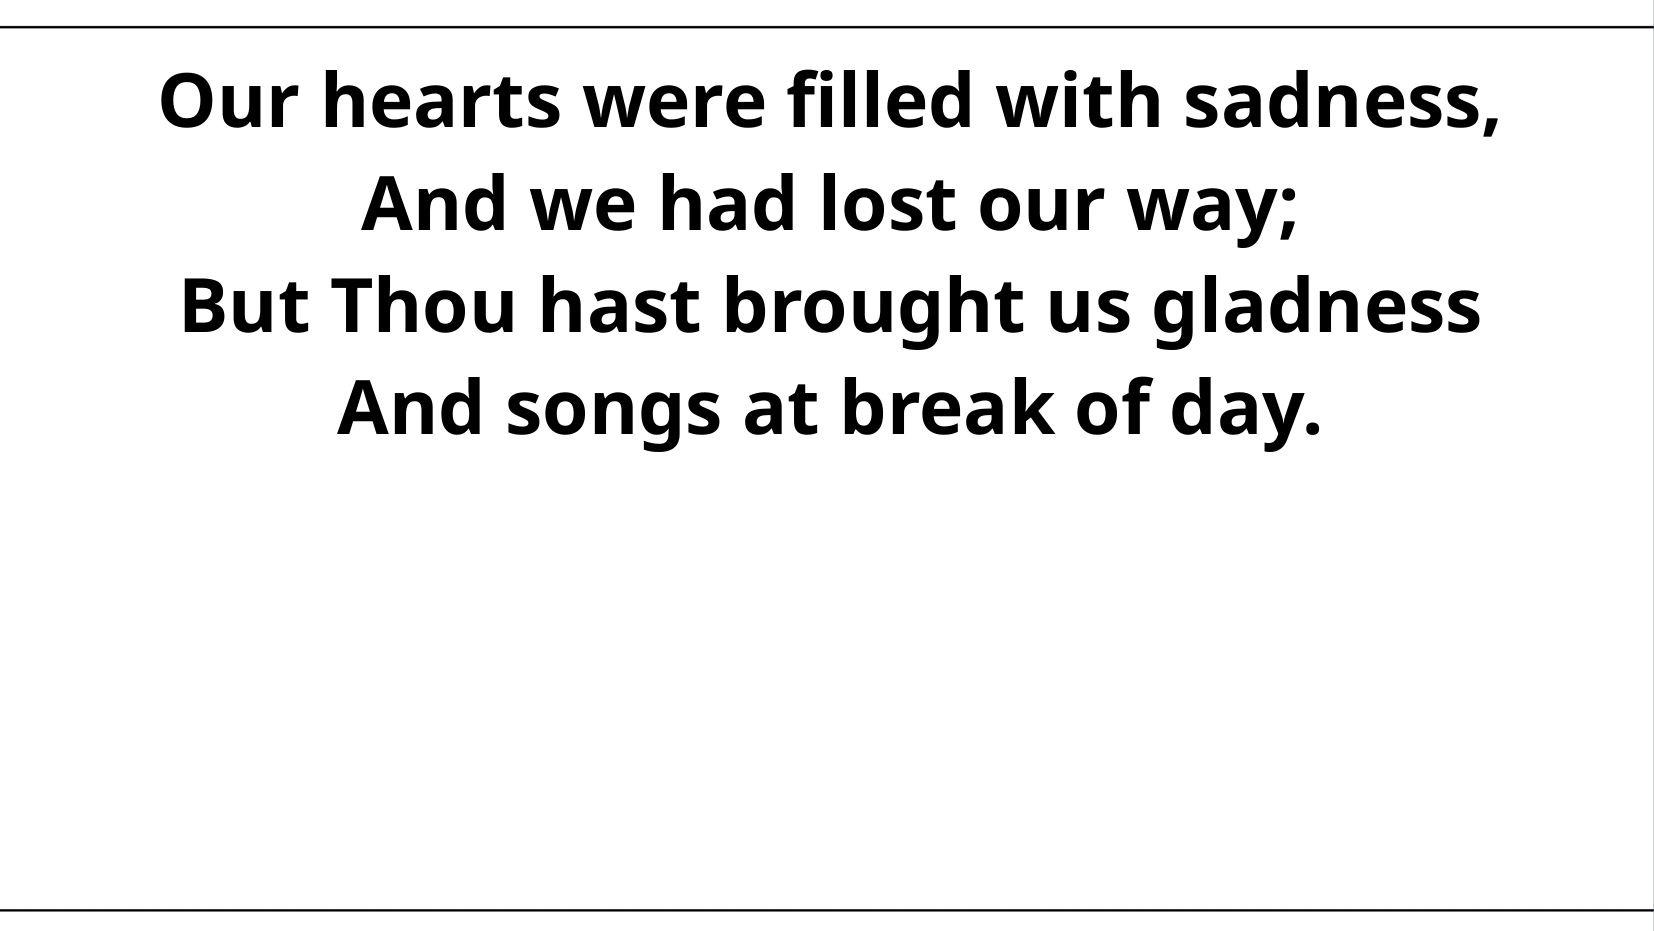

Our hearts were filled with sadness,
And we had lost our way;
But Thou hast brought us gladness
And songs at break of day.